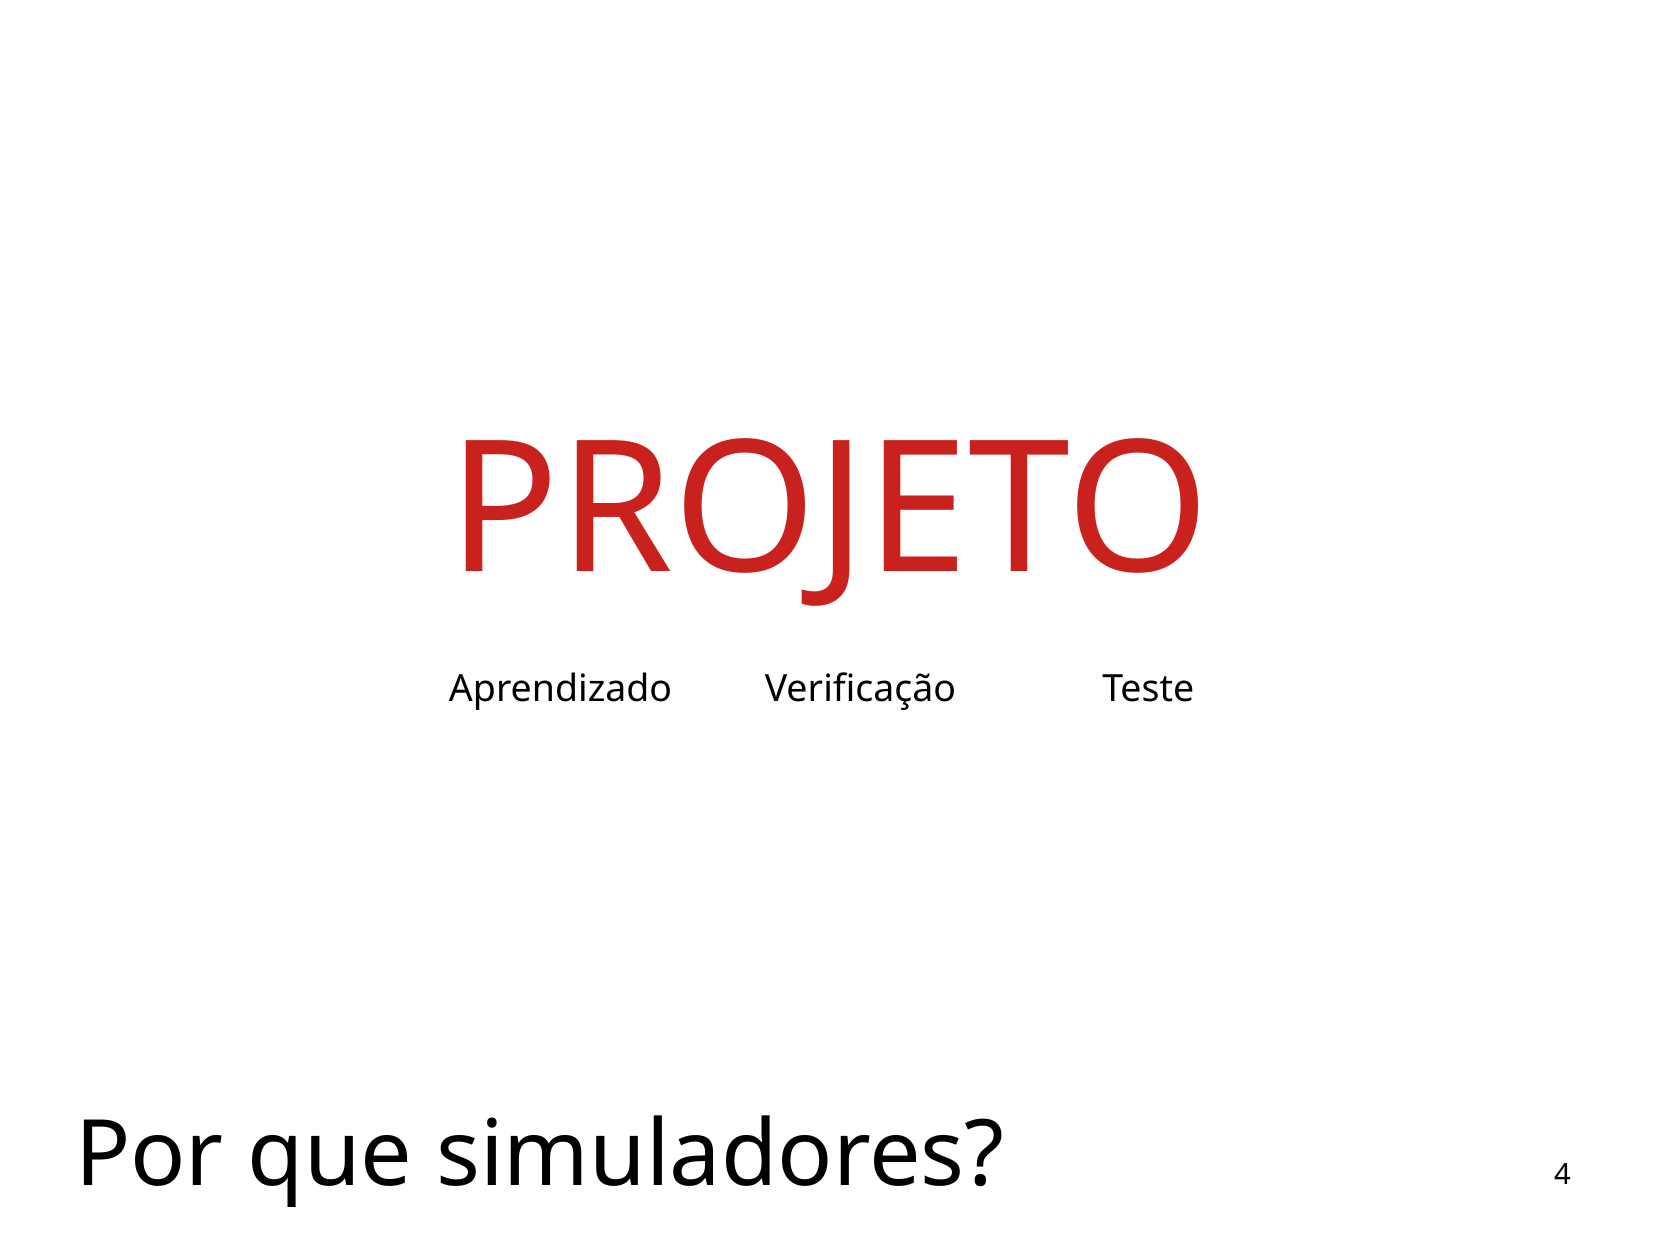

# PROJETO
Aprendizado
Verificação
Teste
Por que simuladores?
4